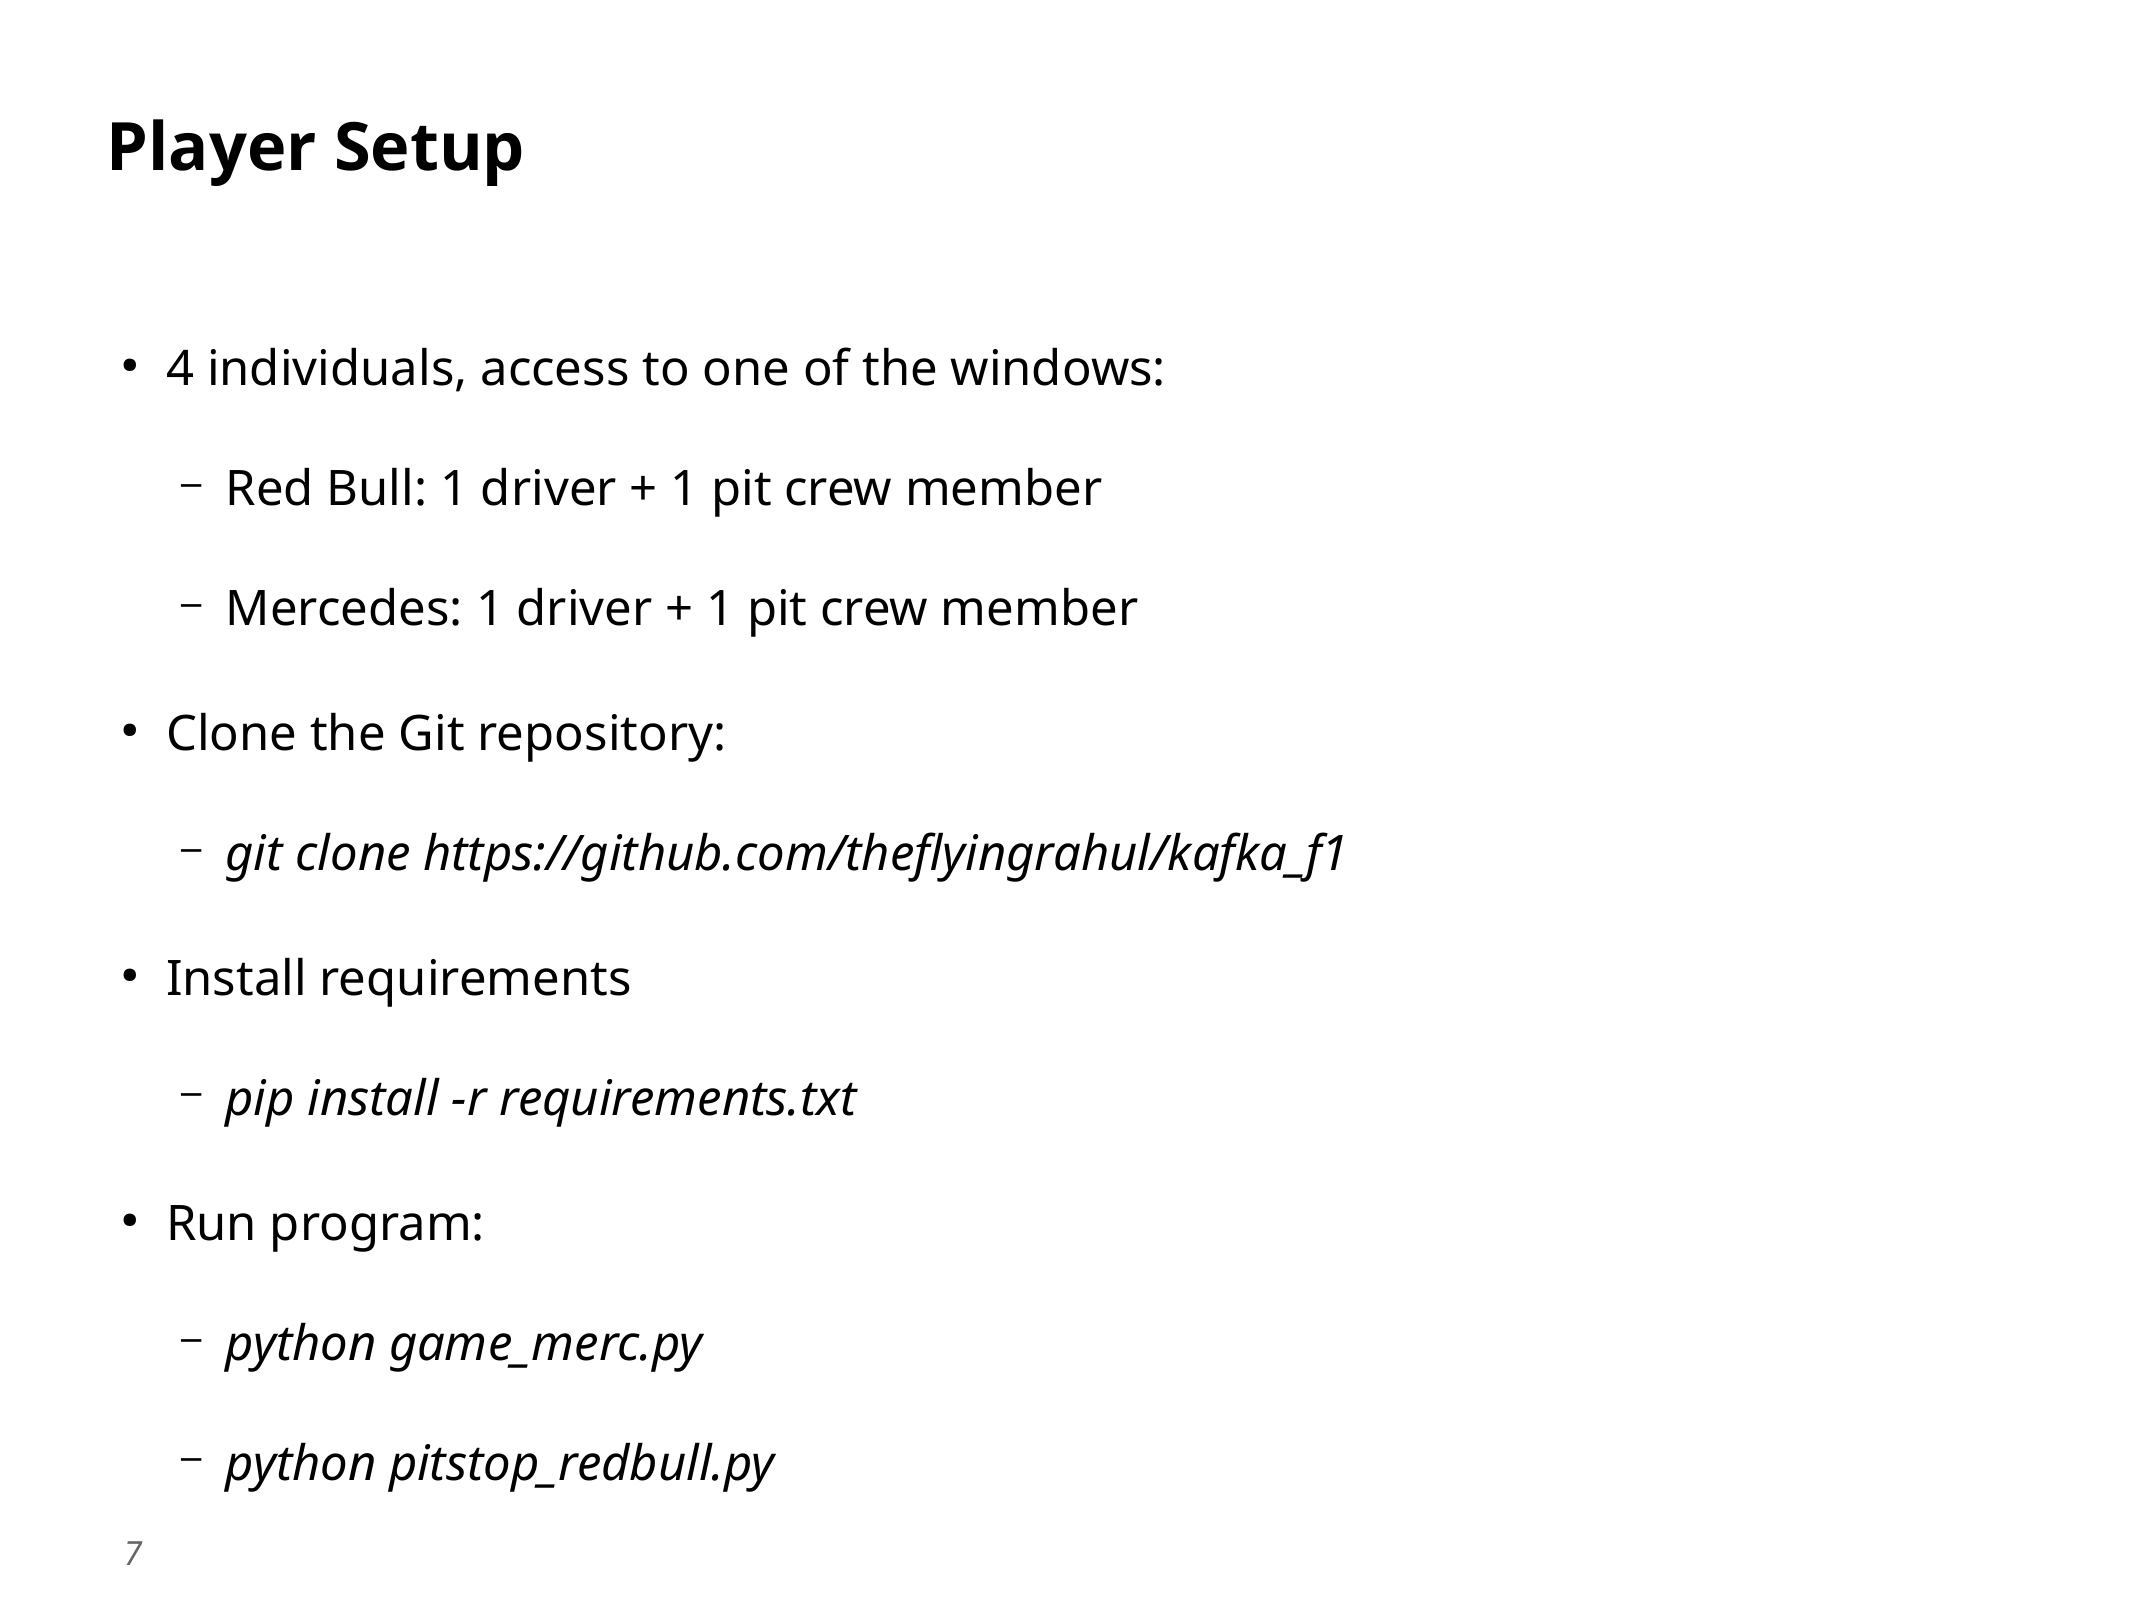

# Player Setup
4 individuals, access to one of the windows:
Red Bull: 1 driver + 1 pit crew member
Mercedes: 1 driver + 1 pit crew member
Clone the Git repository:
git clone https://github.com/theflyingrahul/kafka_f1
Install requirements
pip install -r requirements.txt
Run program:
python game_merc.py
python pitstop_redbull.py